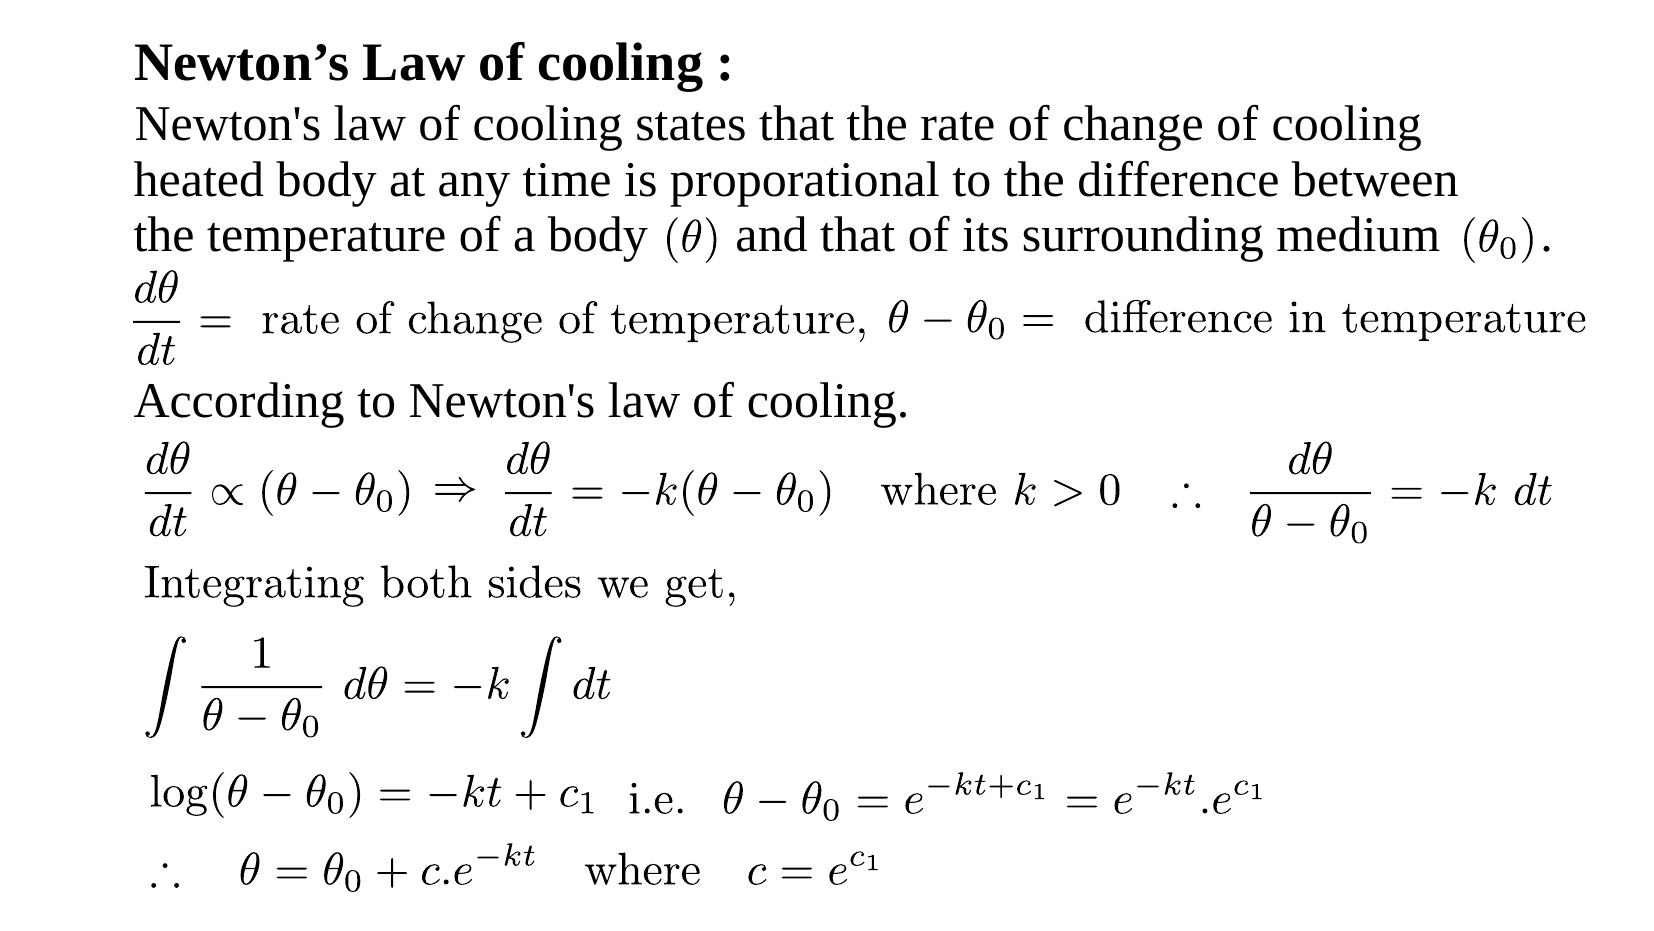

# Newton’s Law of cooling :
	 Newton's law of cooling states that the rate of change of cooling
	 heated body at any time is proporational to the difference between
	 the temperature of a body and that of its surrounding medium .
	 According to Newton's law of cooling.